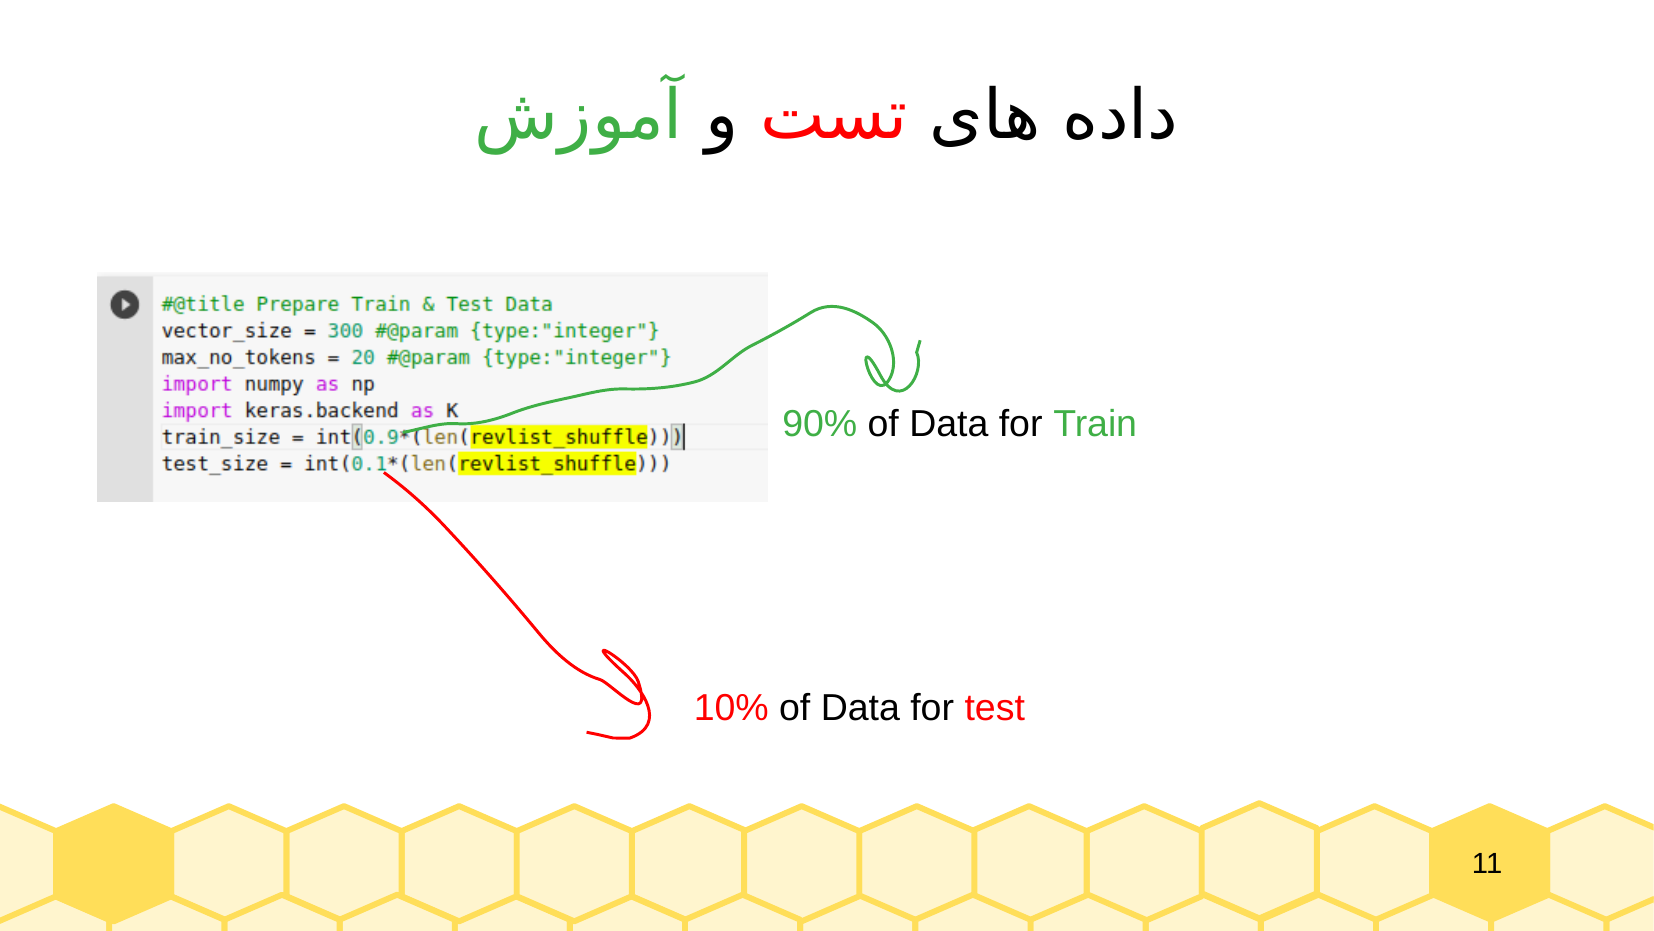

# داده های تست و آموزش
90% of Data for Train
10% of Data for test